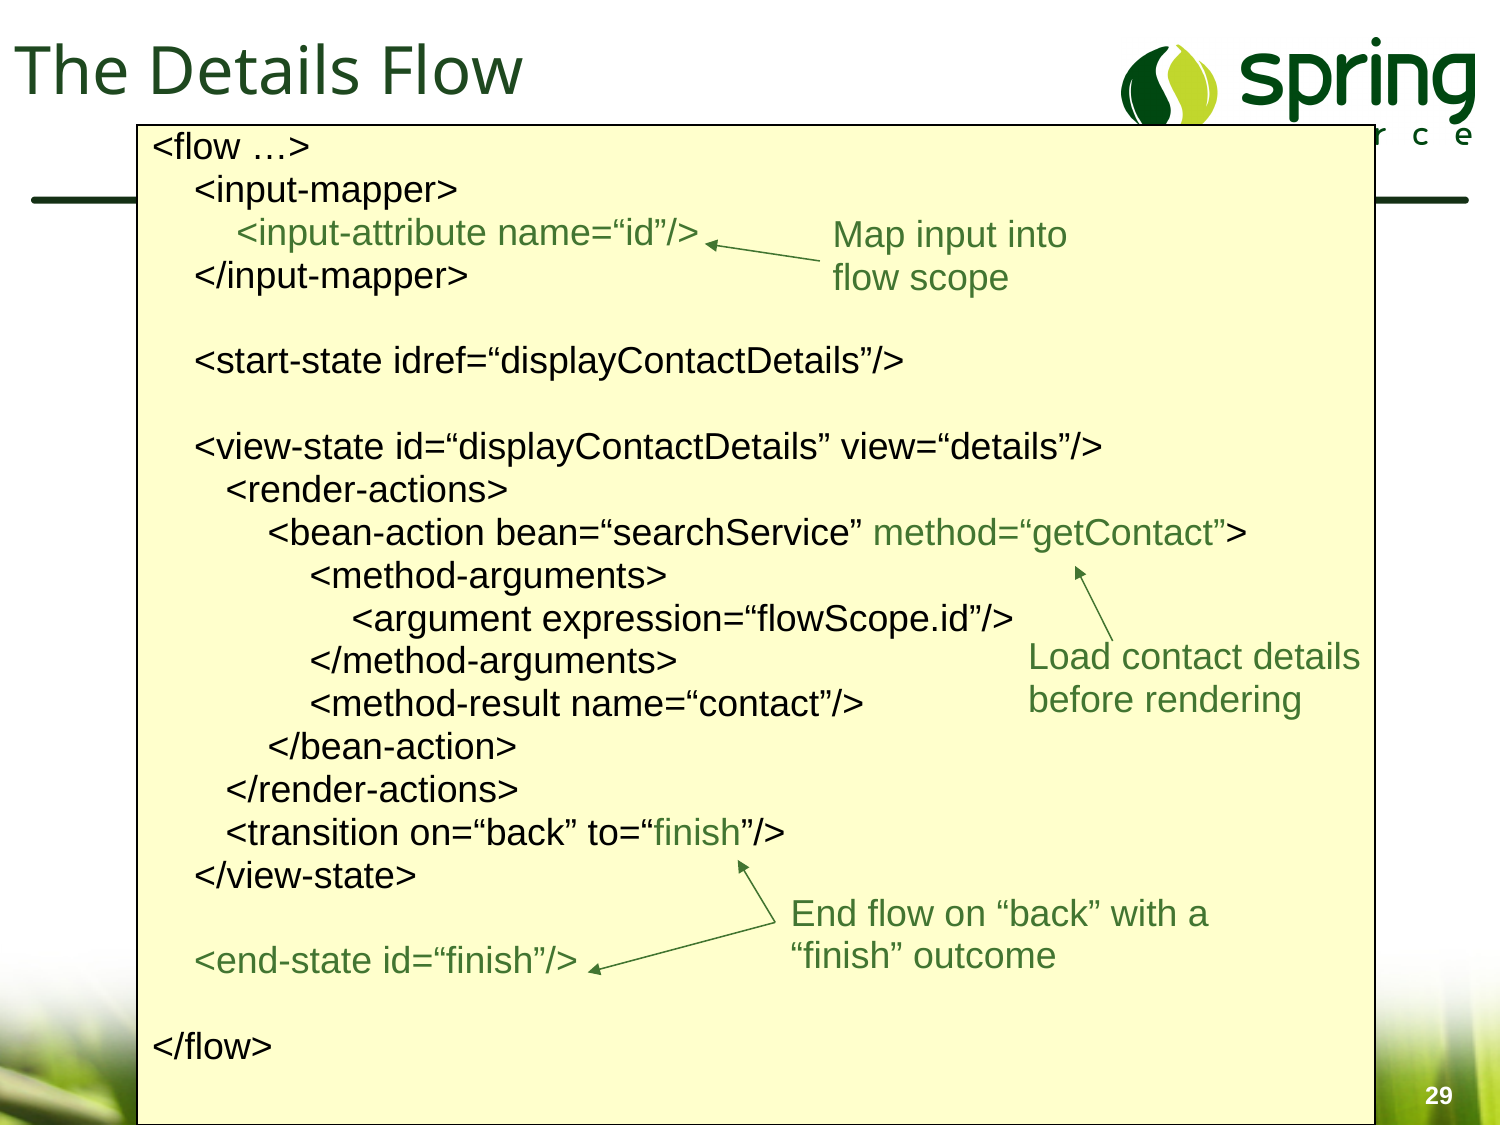

# The Details Flow
<flow …>
 <input-mapper>
 <input-attribute name=“id”/>
 </input-mapper>
 <start-state idref=“displayContactDetails”/>
 <view-state id=“displayContactDetails” view=“details”/>
 <render-actions>
 <bean-action bean=“searchService” method=“getContact”>
 <method-arguments>
 <argument expression=“flowScope.id”/>
 </method-arguments>
 <method-result name=“contact”/>
 </bean-action>
 </render-actions>
 <transition on=“back” to=“finish”/>
 </view-state>
 <end-state id=“finish”/>
</flow>
Map input into
flow scope
Load contact details
before rendering
End flow on “back” with a
“finish” outcome